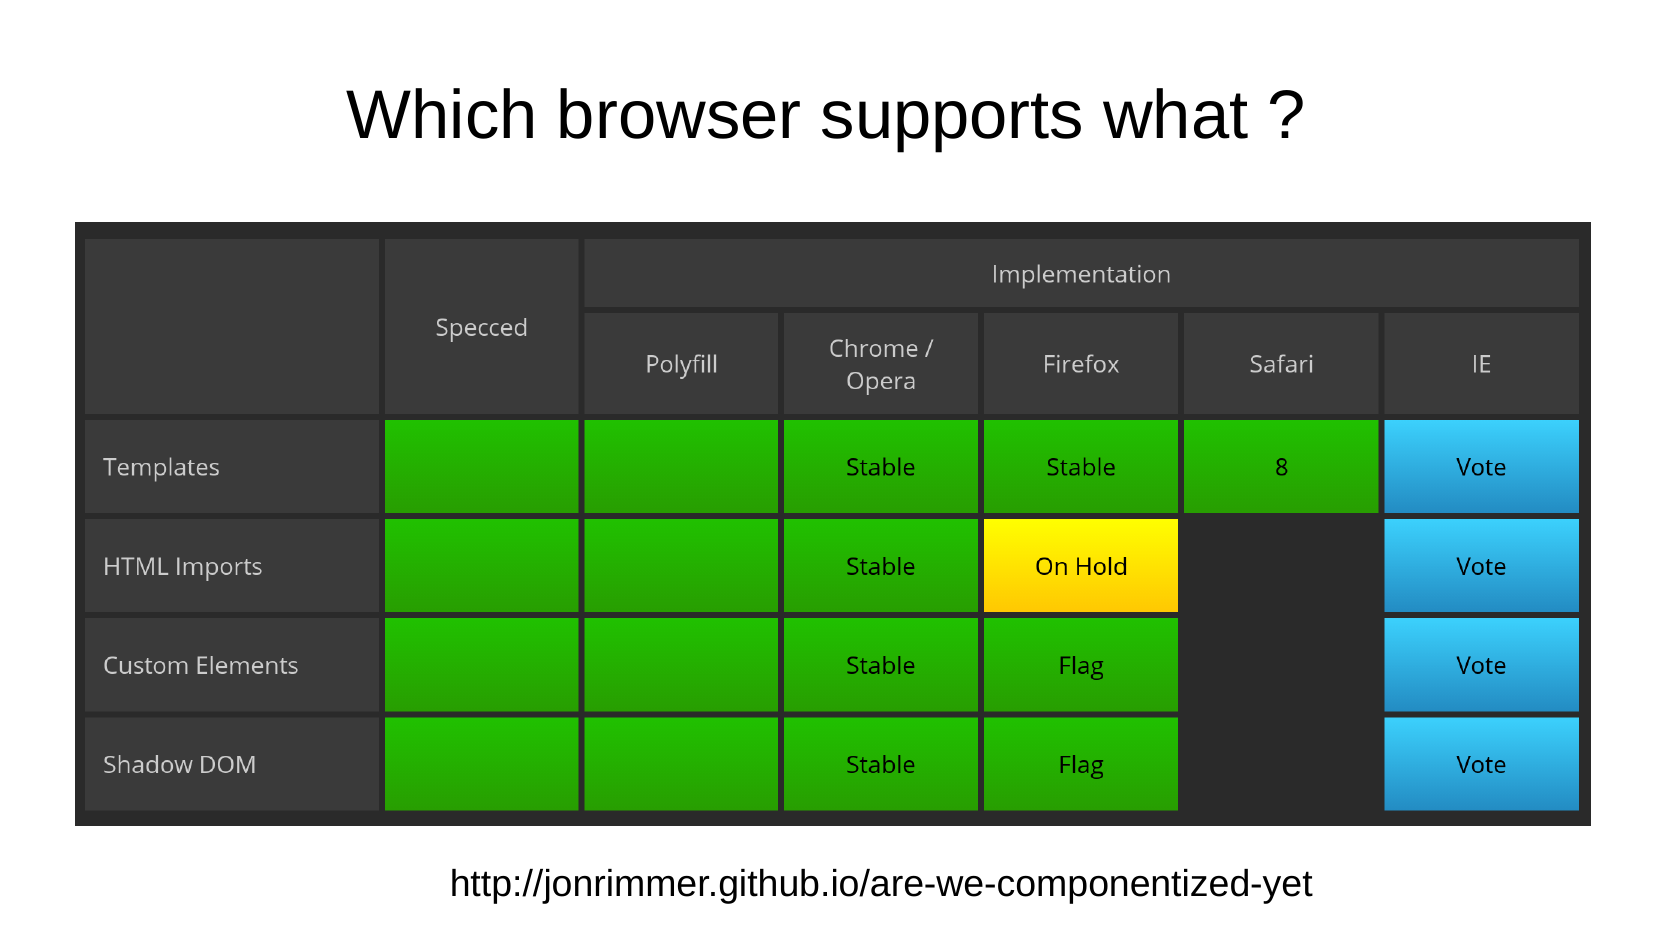

# Which browser supports what ?
http://jonrimmer.github.io/are-we-componentized-yet